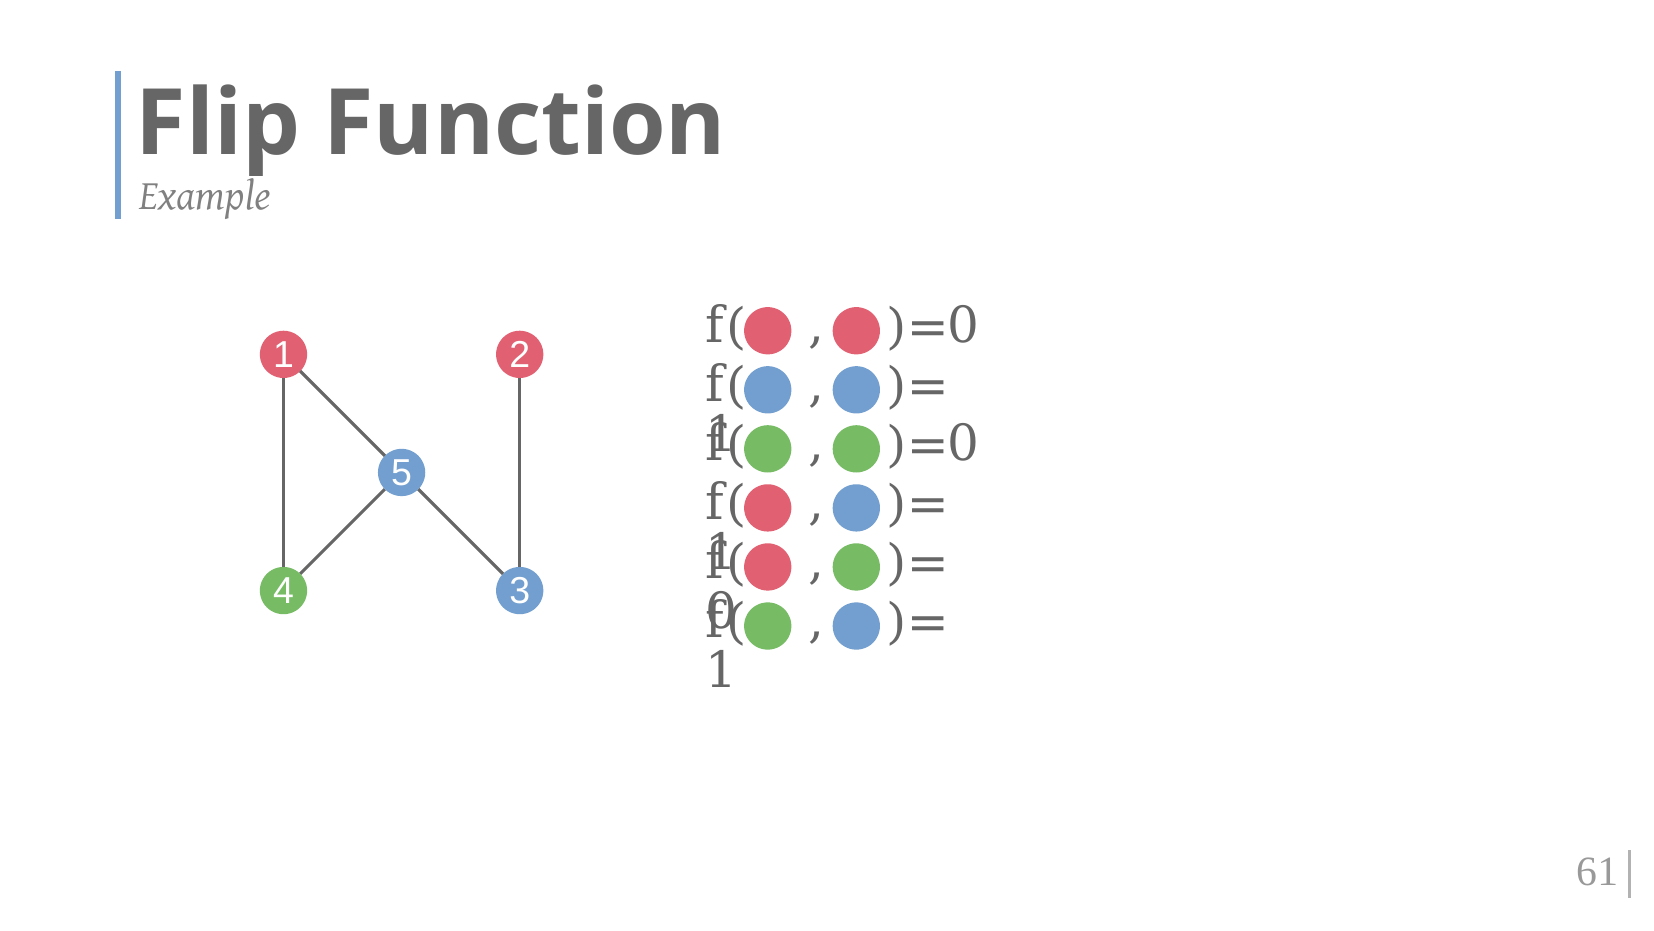

# Flip Function
Example
f( , )=0
1
2
f( , )=1
f( , )=0
5
f( , )=1
f( , )=0
4
3
f( , )=1
61